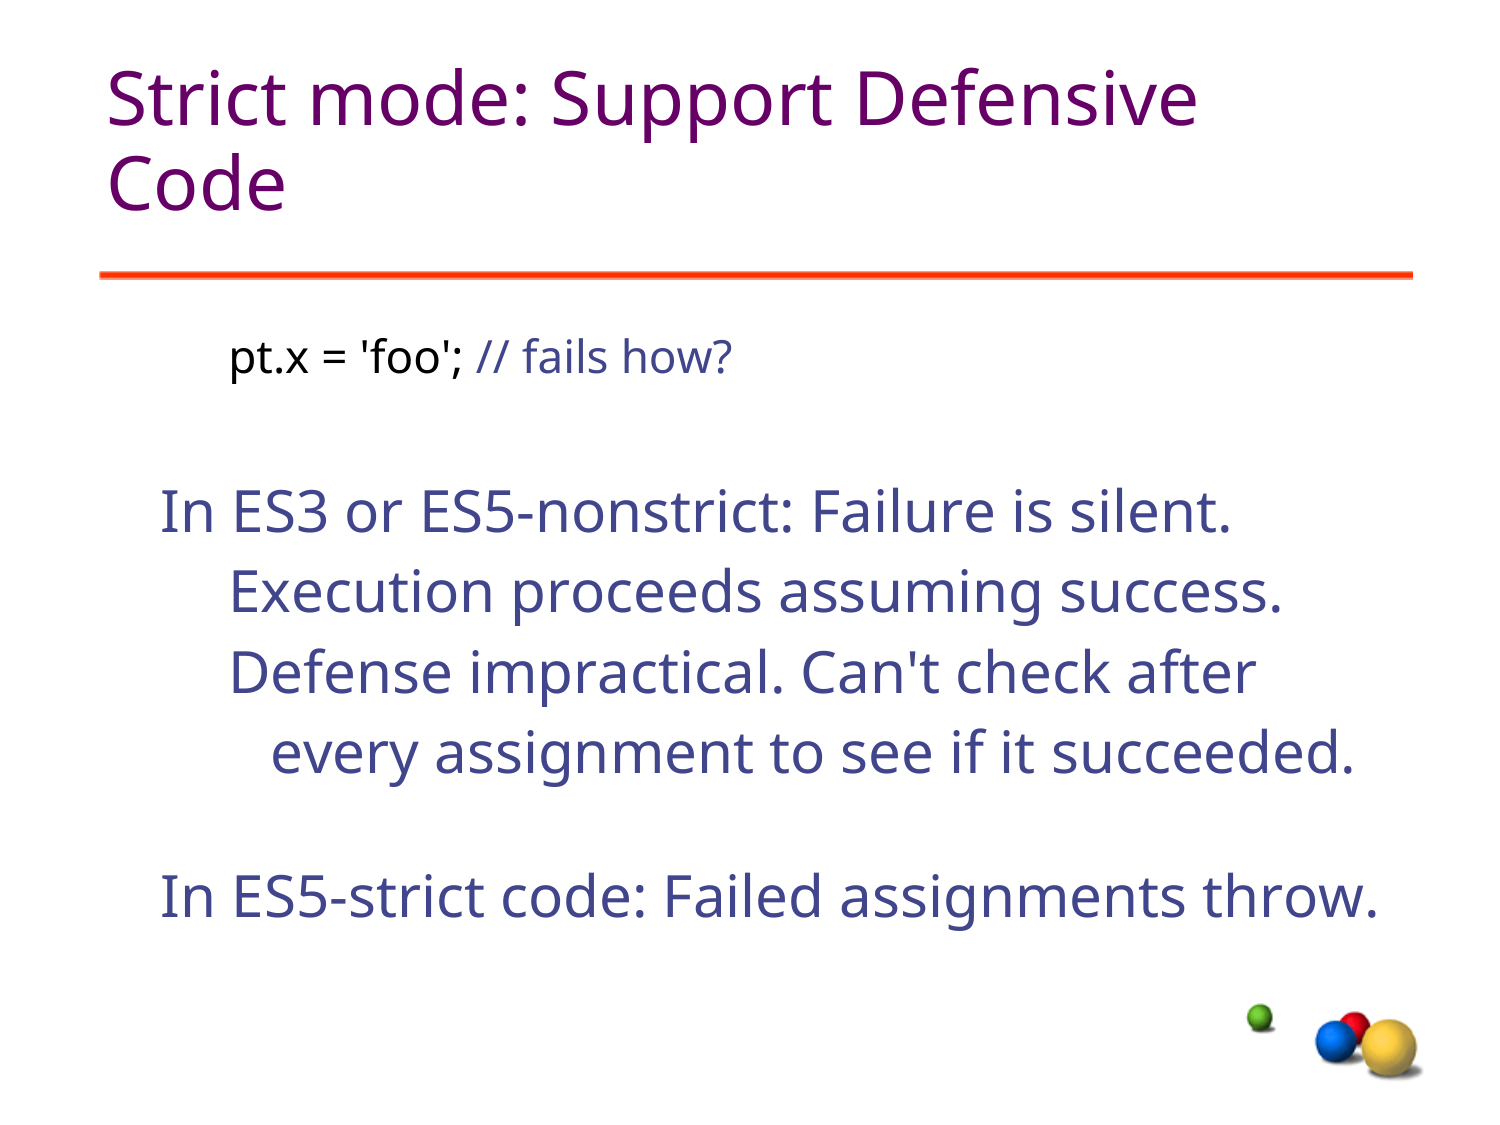

# Strict mode: Support Defensive Code
pt.x = 'foo'; // fails how?
In ES3 or ES5-nonstrict: Failure is silent.
Execution proceeds assuming success.
Defense impractical. Can't check after every assignment to see if it succeeded.
In ES5-strict code: Failed assignments throw.